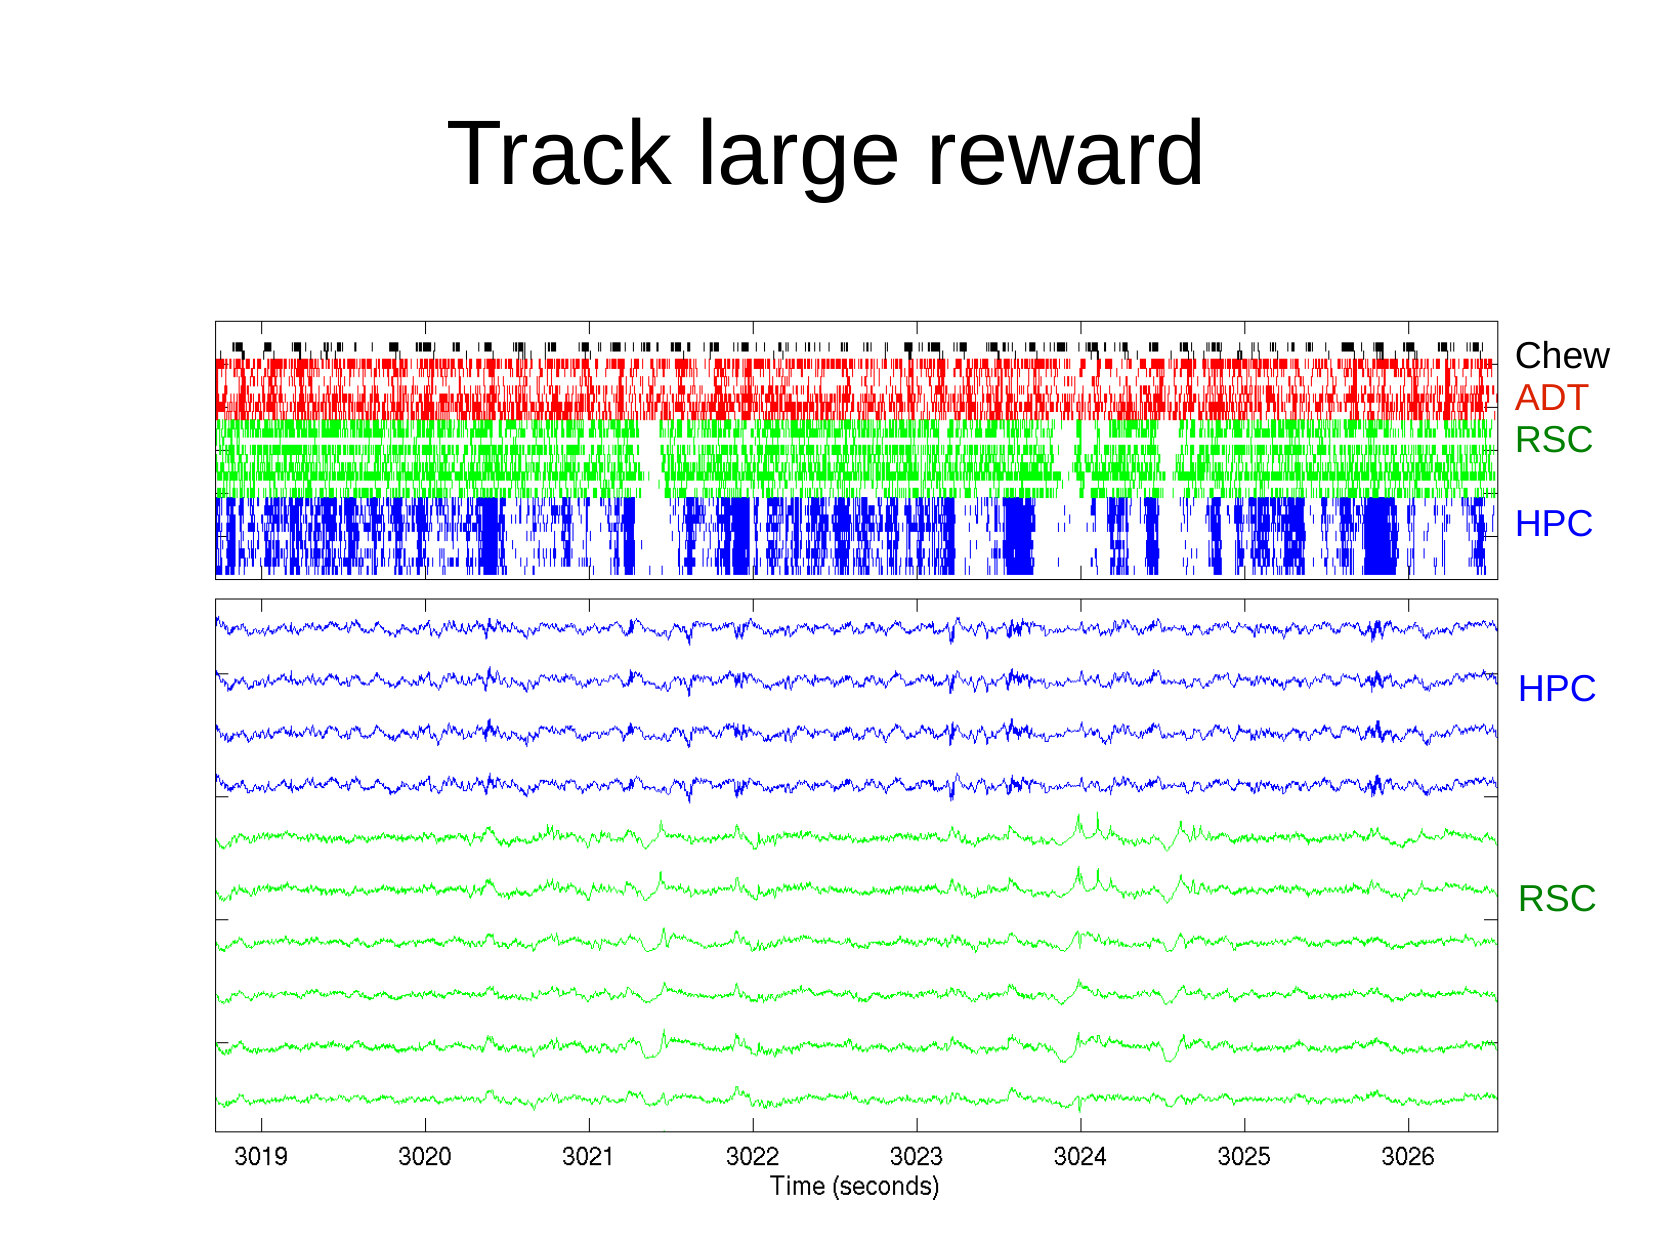

# Track large reward
Chew
ADT
RSC
HPC
HPC
RSC